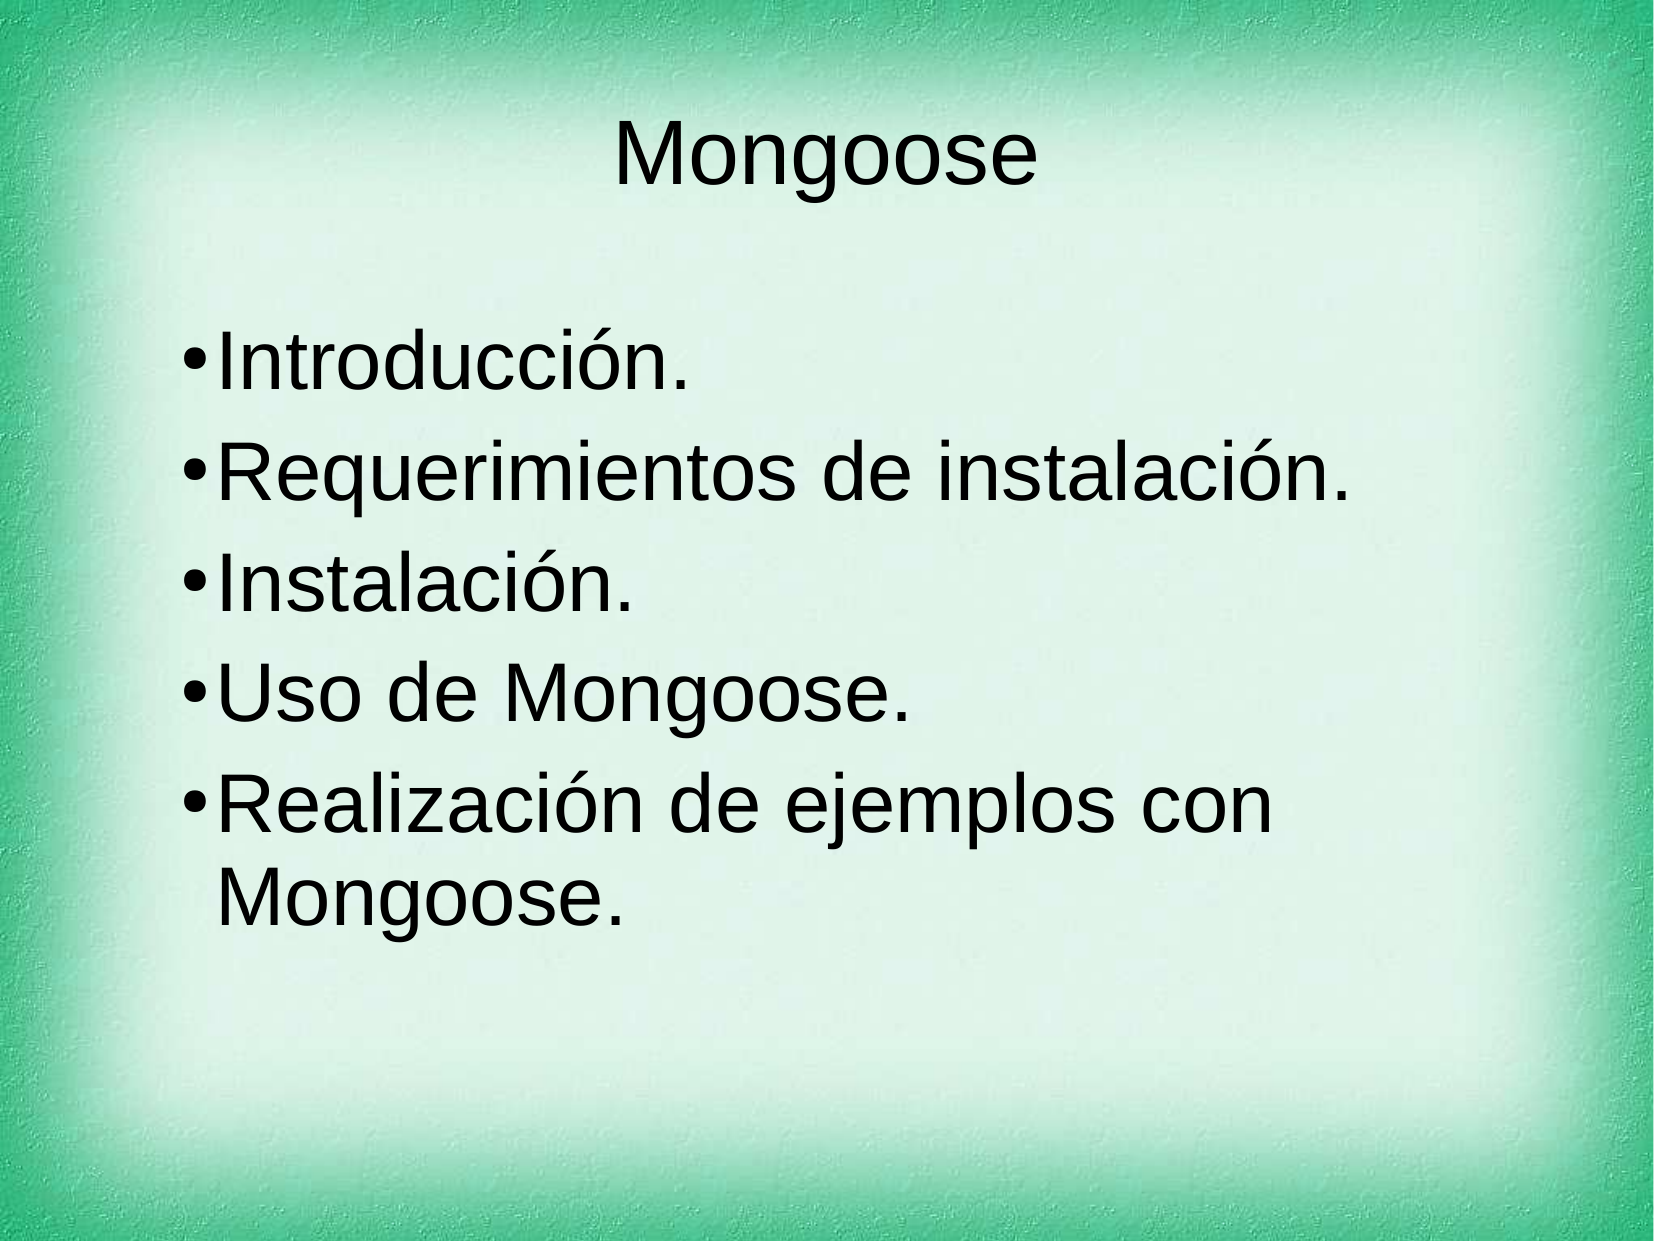

# Mongoose
Introducción.
Requerimientos de instalación.
Instalación.
Uso de Mongoose.
Realización de ejemplos con Mongoose.